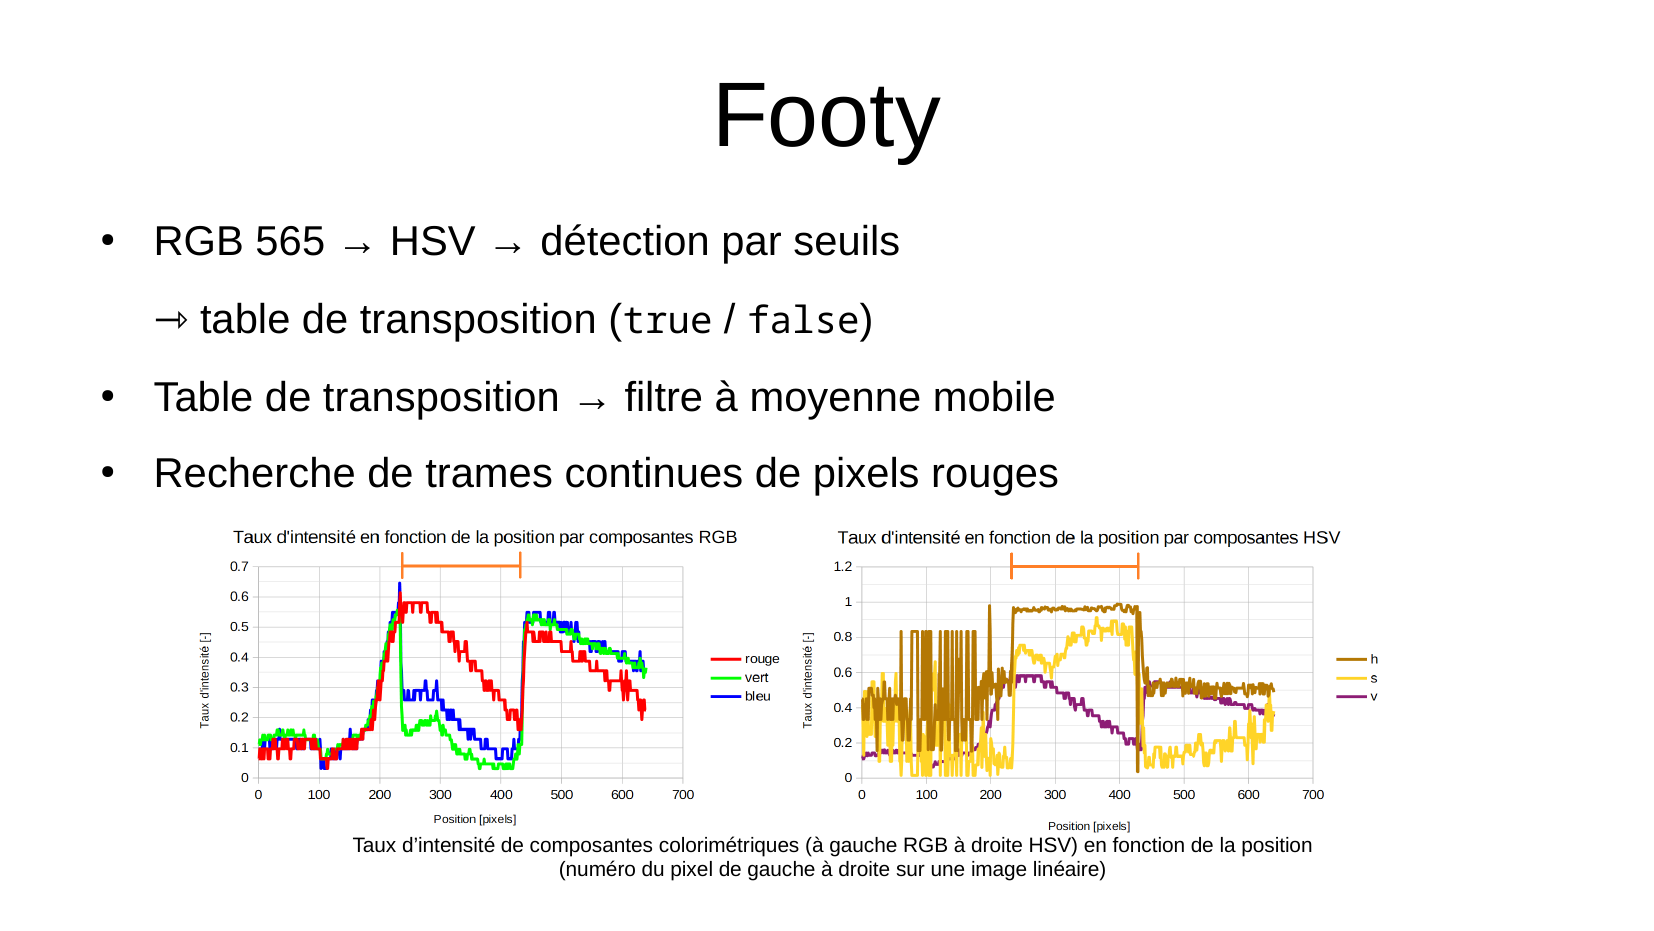

# Footy
RGB 565 → HSV → détection par seuils
⇾ table de transposition (true / false)
Table de transposition → filtre à moyenne mobile
Recherche de trames continues de pixels rouges
Taux d’intensité de composantes colorimétriques (à gauche RGB à droite HSV) en fonction de la position (numéro du pixel de gauche à droite sur une image linéaire)